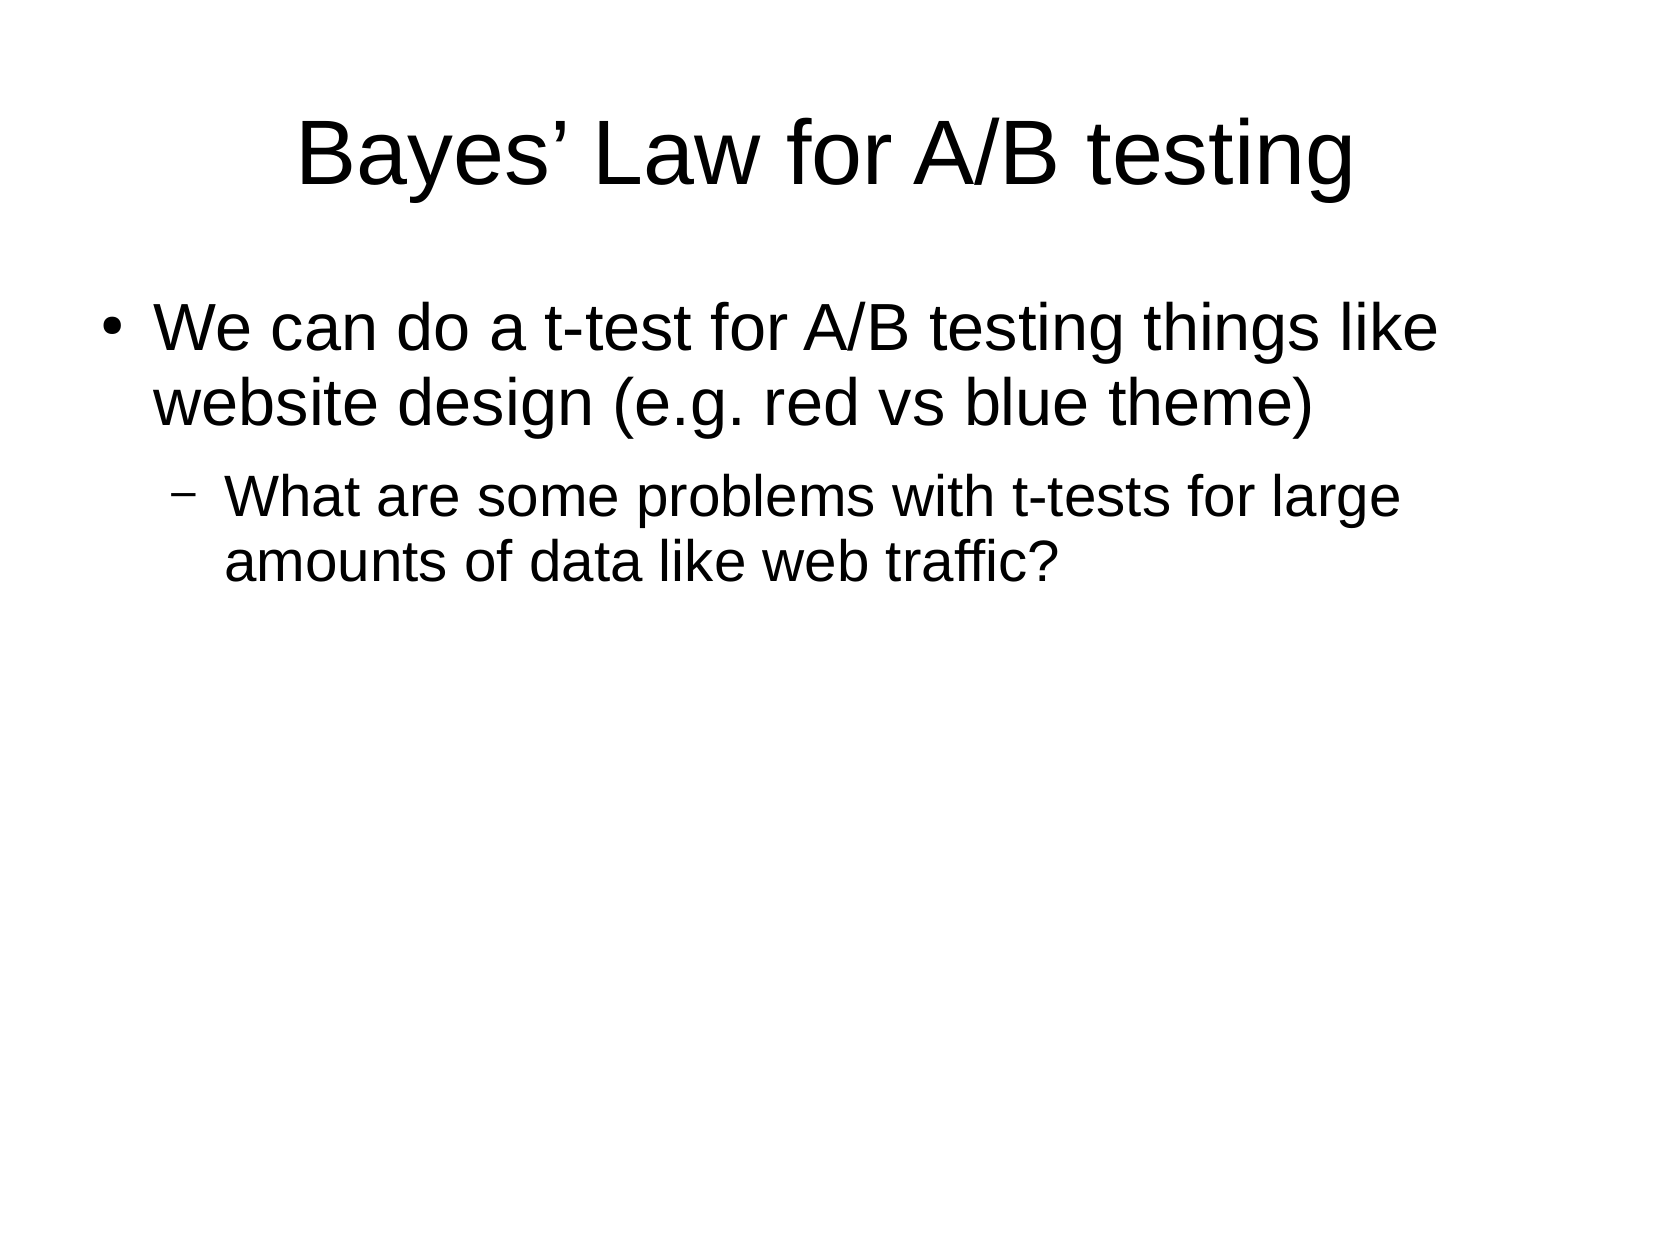

# Bayes’ Law for A/B testing
We can do a t-test for A/B testing things like website design (e.g. red vs blue theme)
What are some problems with t-tests for large amounts of data like web traffic?